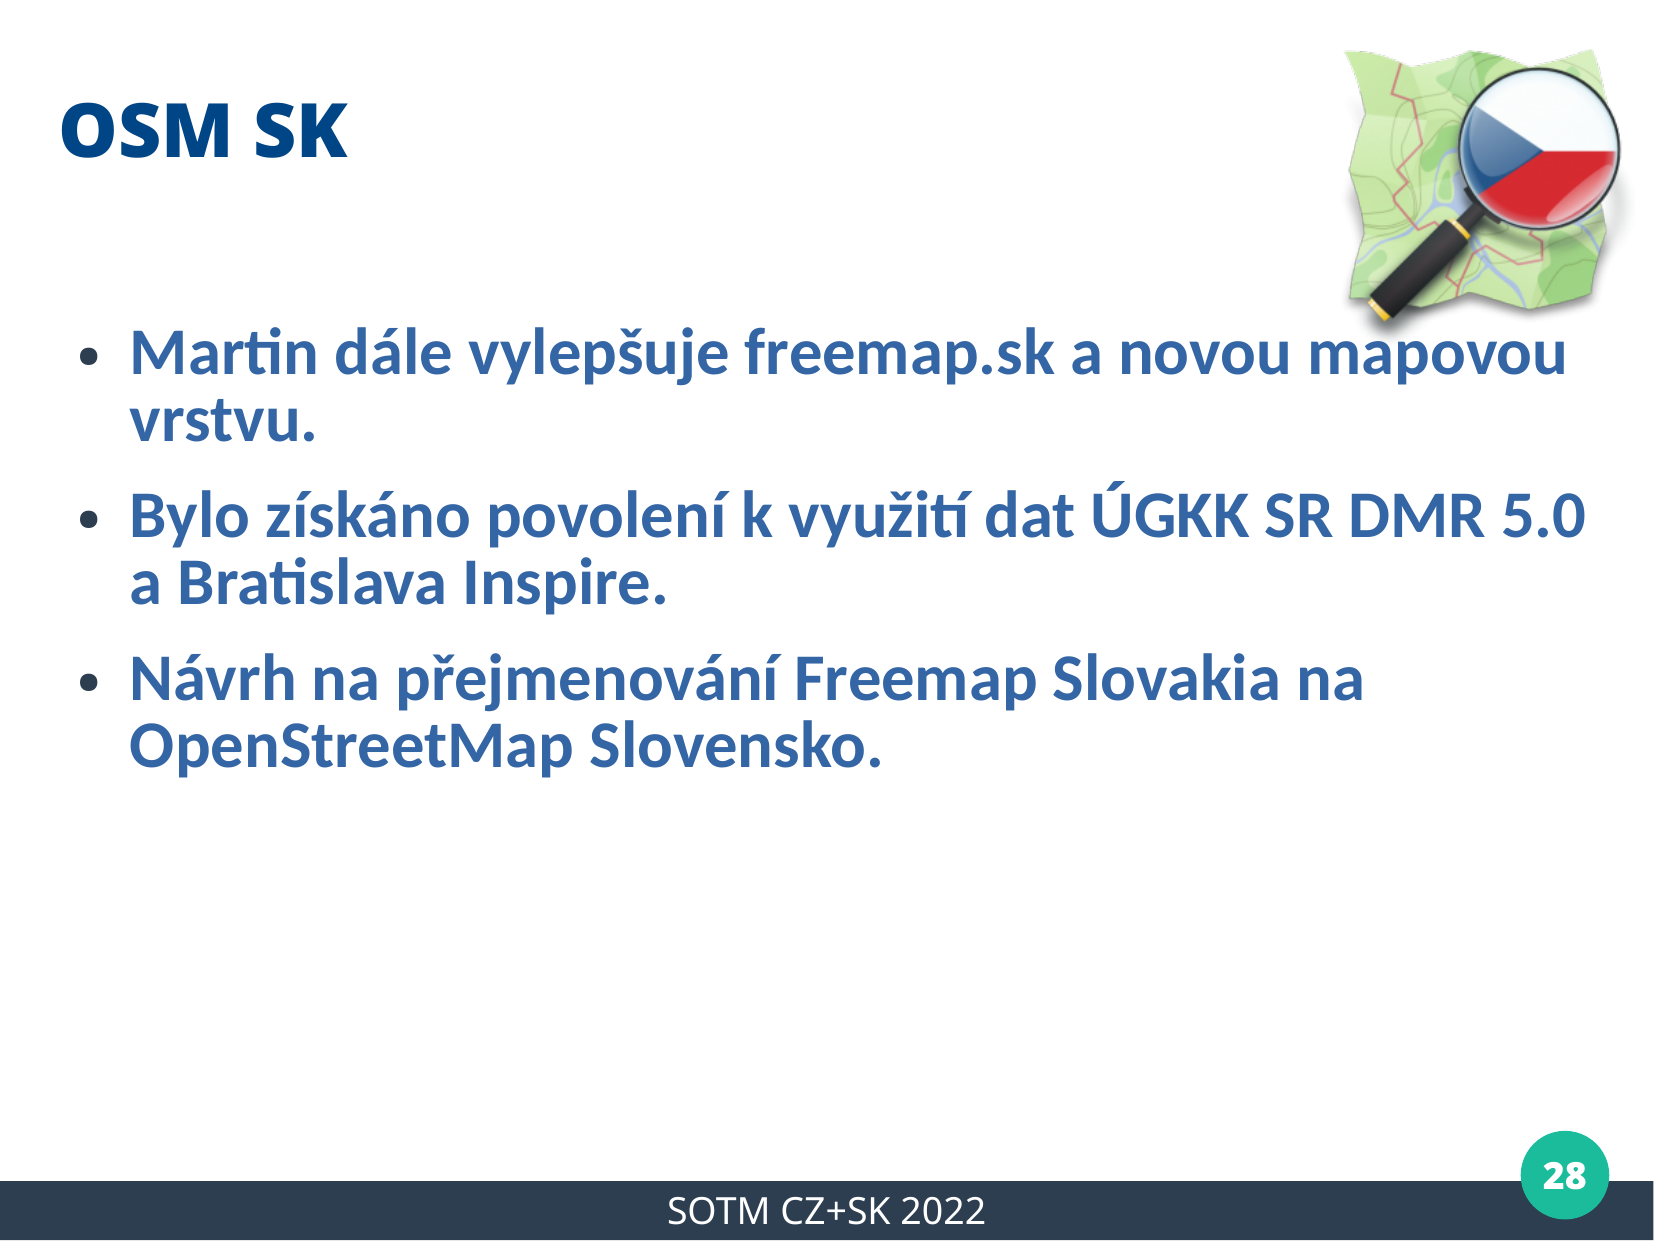

# OSM SK
Martin dále vylepšuje freemap.sk a novou mapovou vrstvu.
Bylo získáno povolení k využití dat ÚGKK SR DMR 5.0 a Bratislava Inspire.
Návrh na přejmenování Freemap Slovakia na OpenStreetMap Slovensko.
28
SOTM CZ+SK 2022